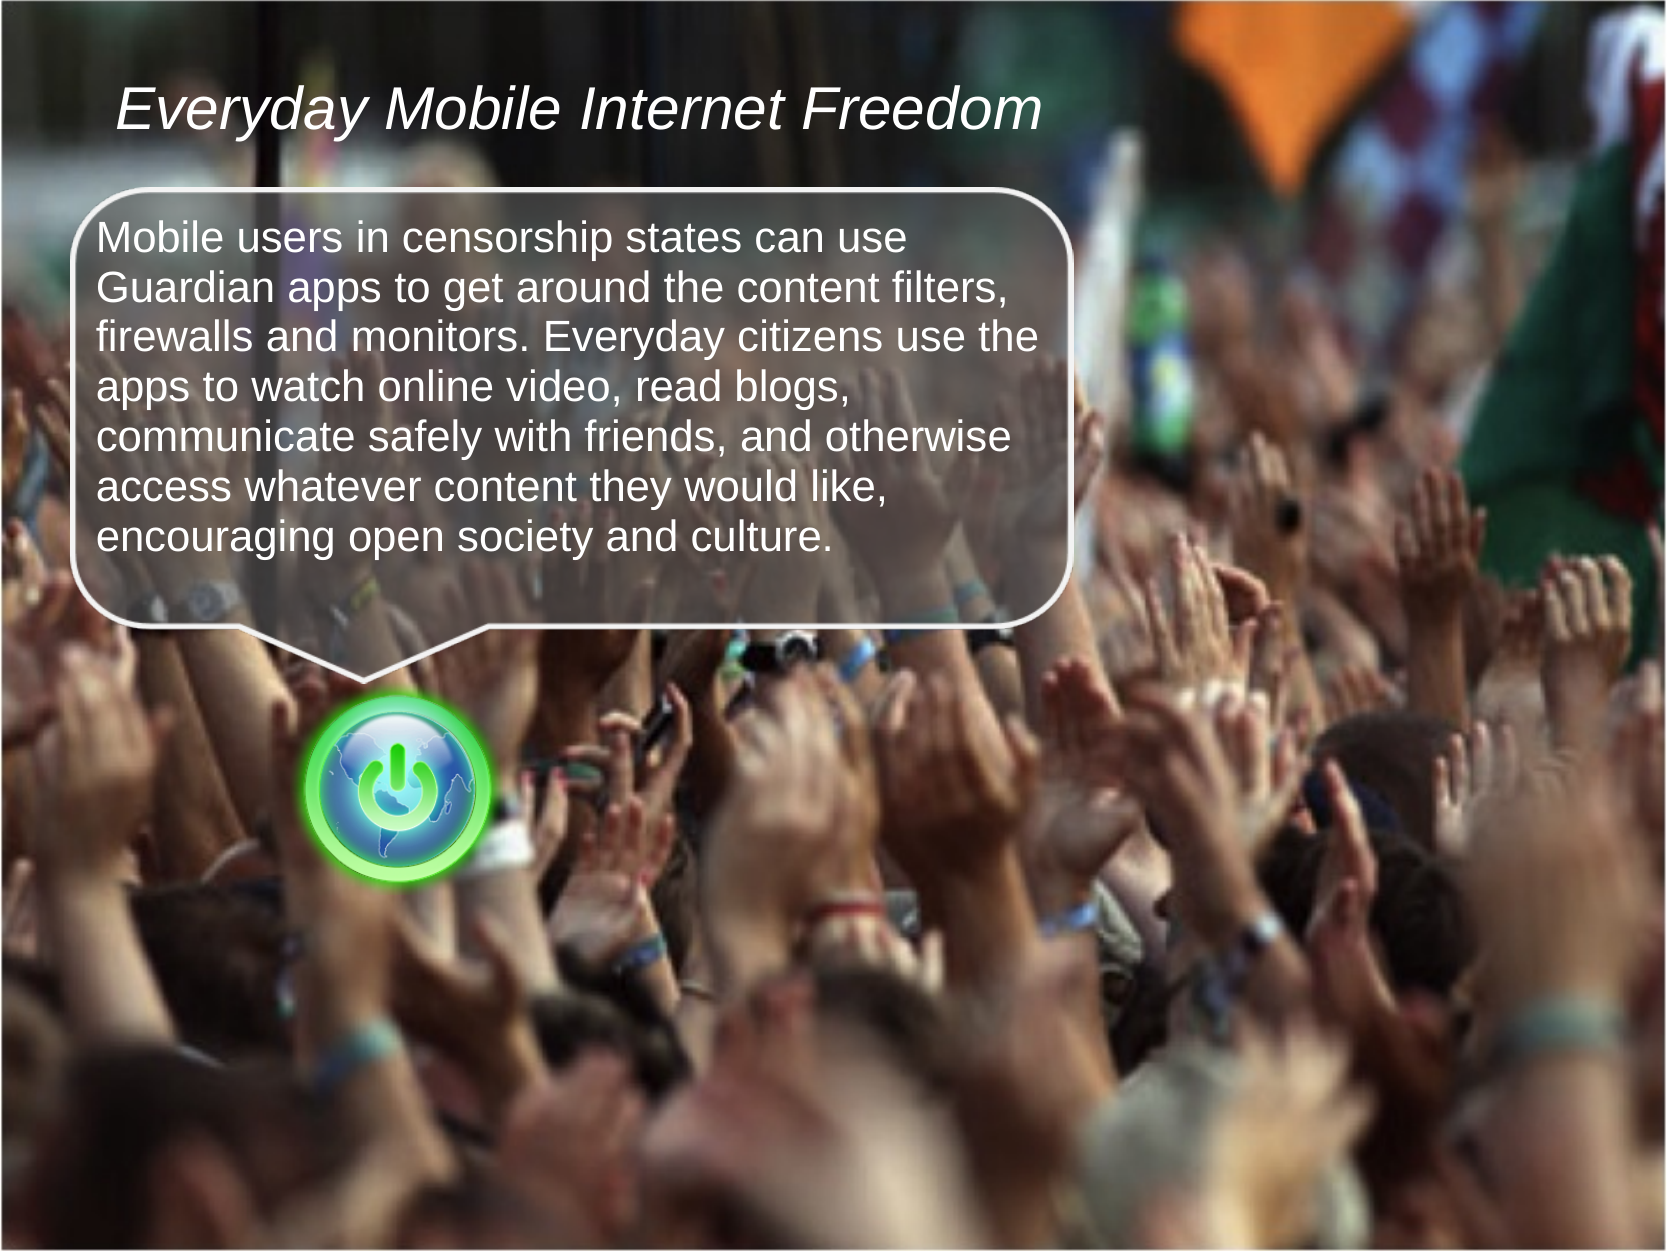

Everyday Mobile Internet Freedom
Mobile users in censorship states can use Guardian apps to get around the content filters, firewalls and monitors. Everyday citizens use the apps to watch online video, read blogs, communicate safely with friends, and otherwise access whatever content they would like, encouraging open society and culture.